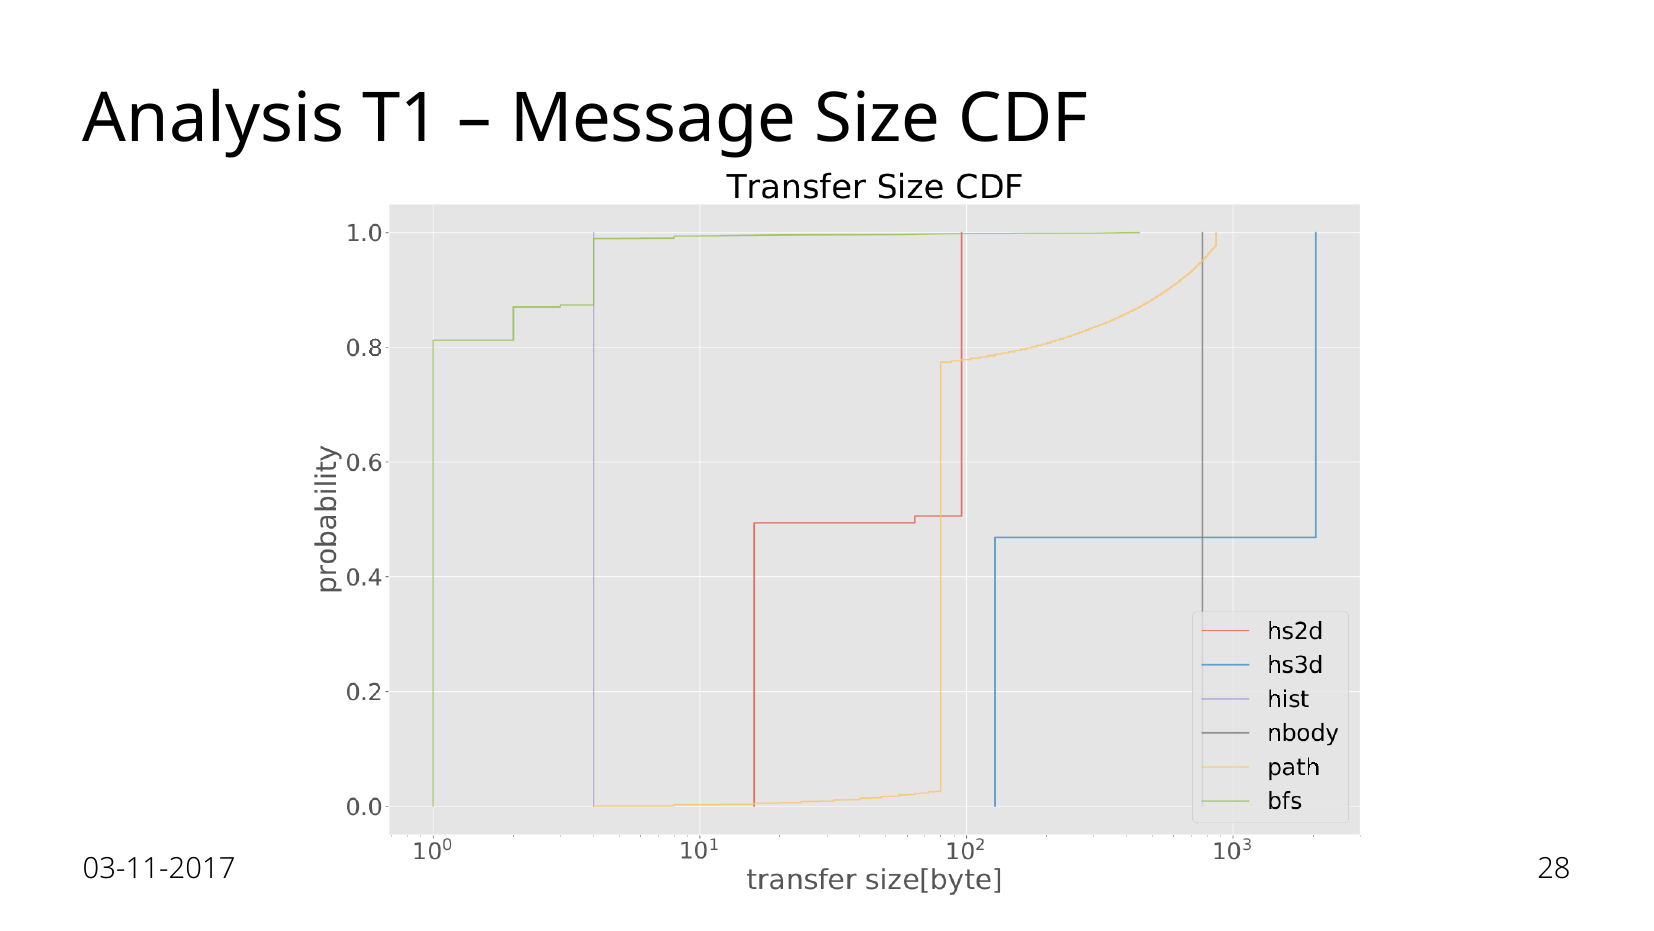

# Analysis T1 – Message Size CDF
03-11-2017
28